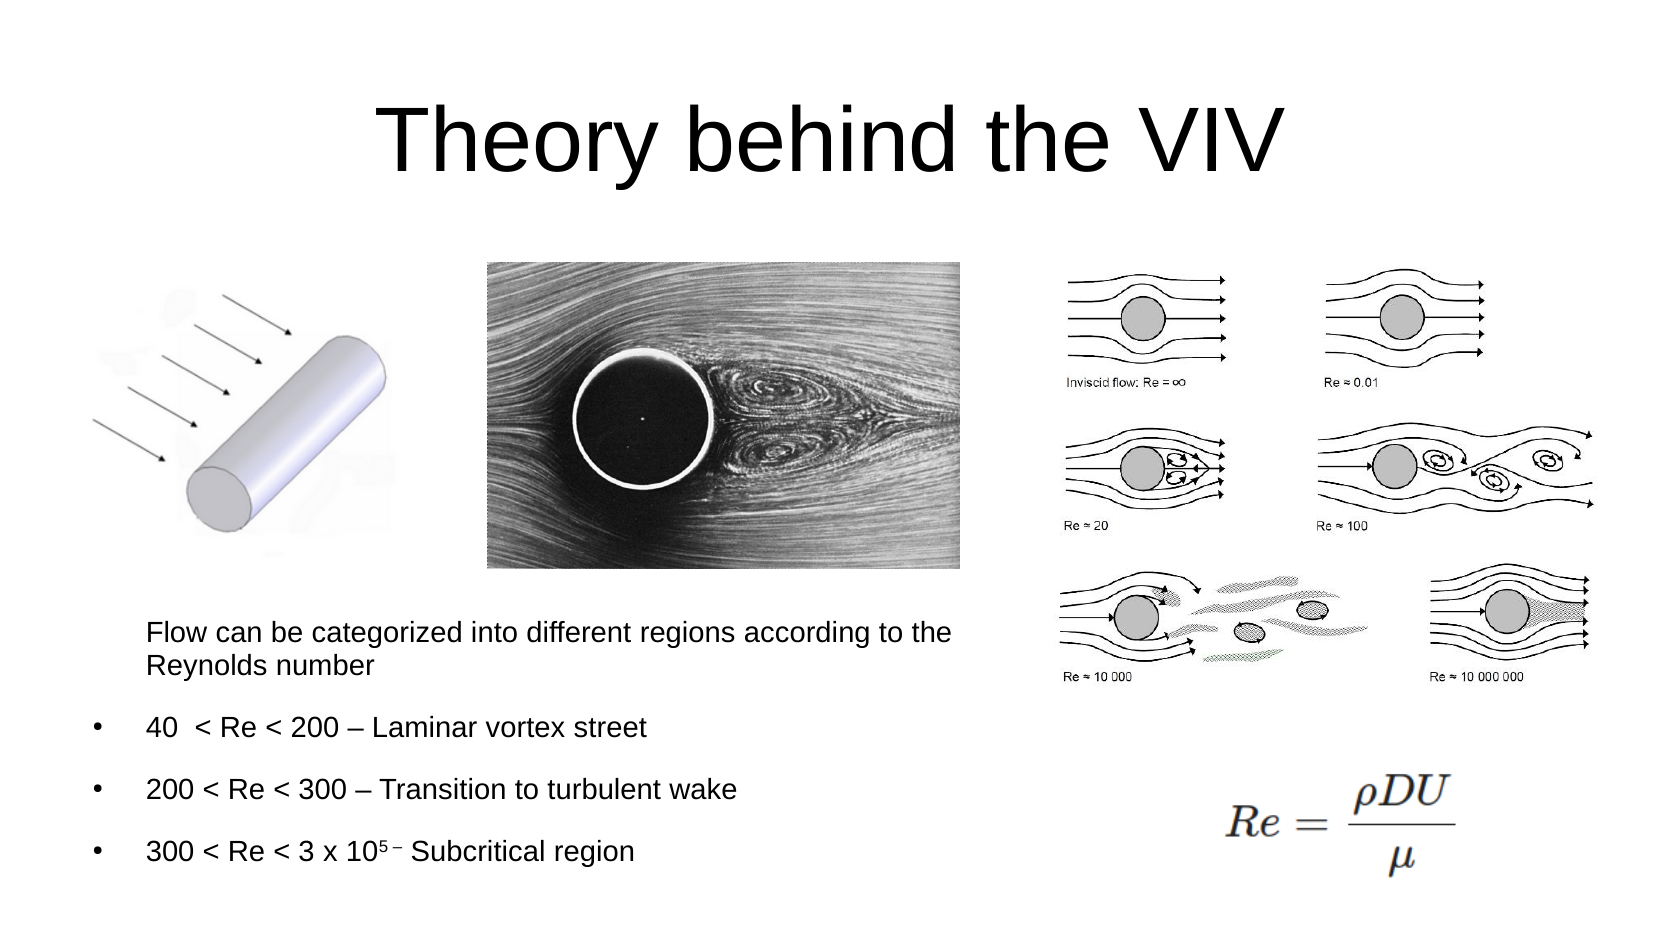

# Theory behind the VIV
Flow can be categorized into different regions according to the Reynolds number
40 < Re < 200 – Laminar vortex street
200 < Re < 300 – Transition to turbulent wake
300 < Re < 3 x 105 – Subcritical region